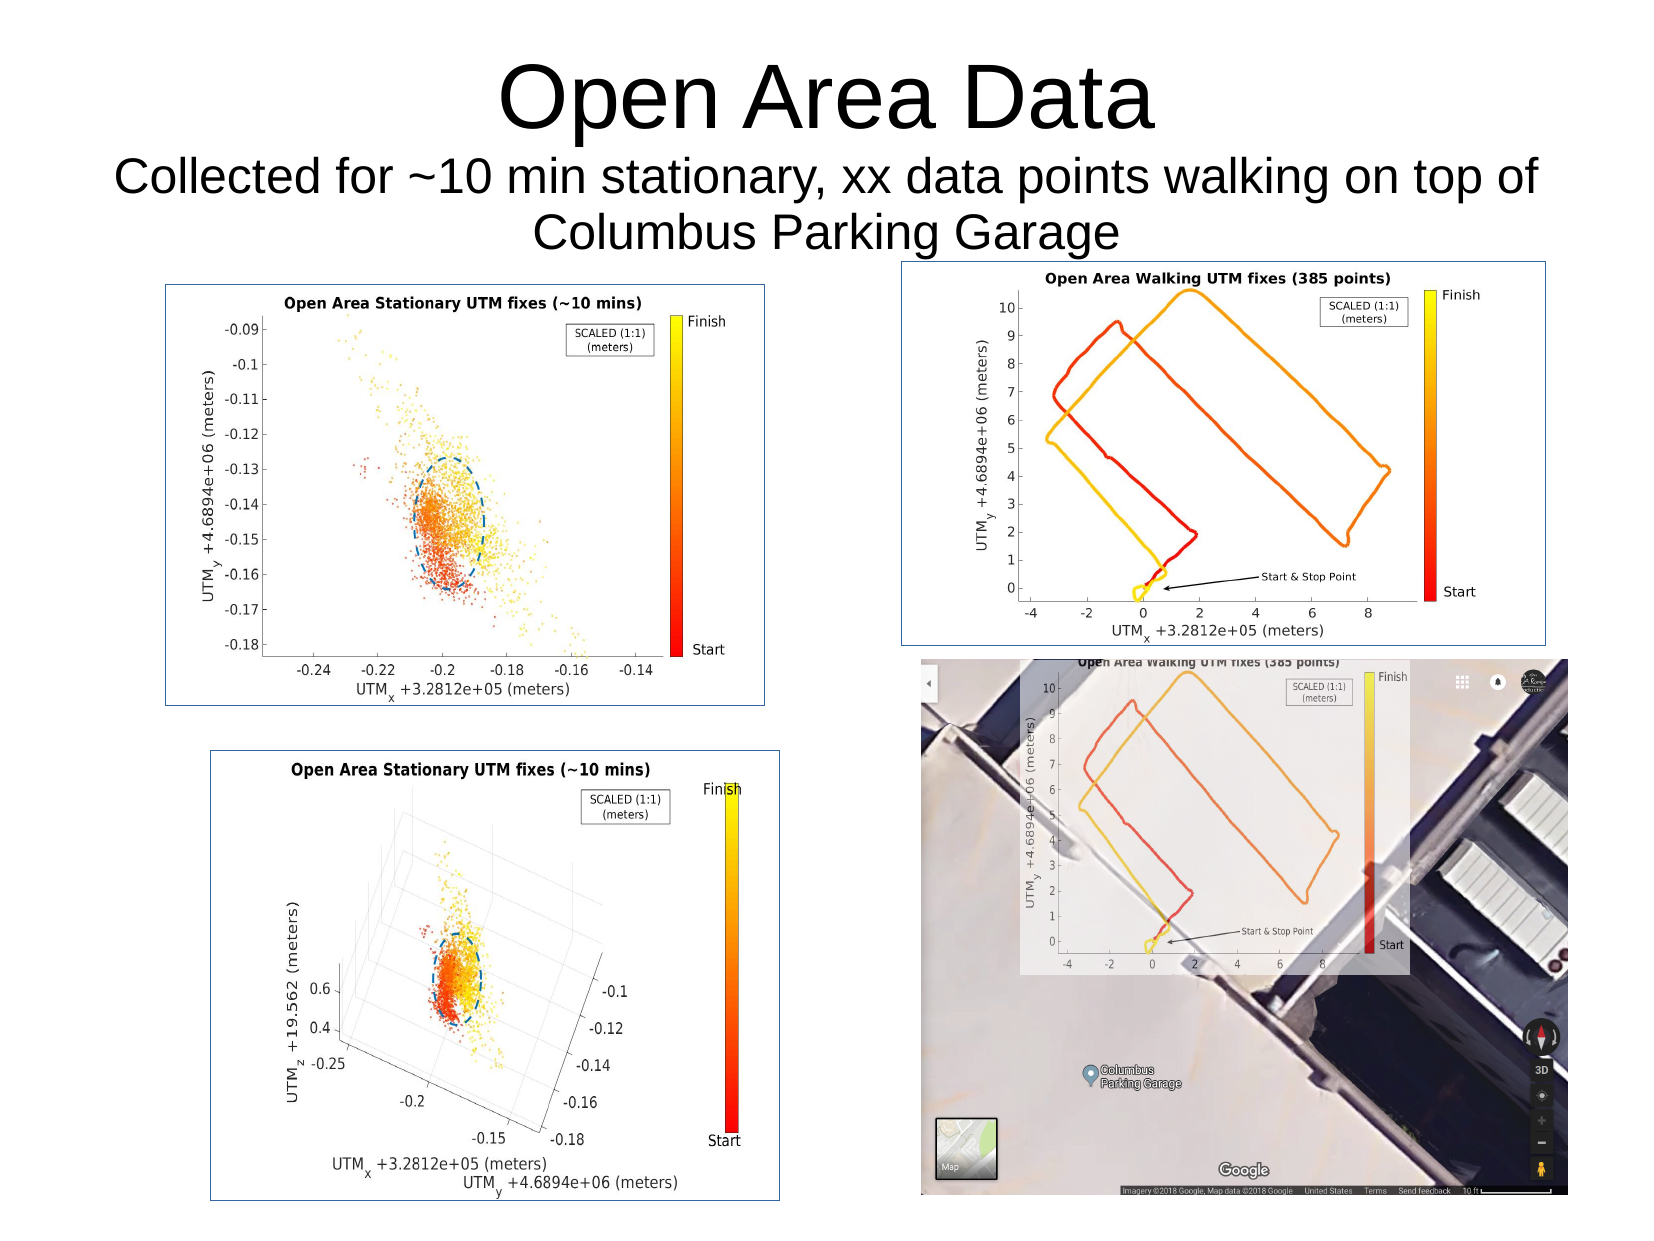

# Open Area Data Collected for ~10 min stationary, xx data points walking on top of Columbus Parking Garage